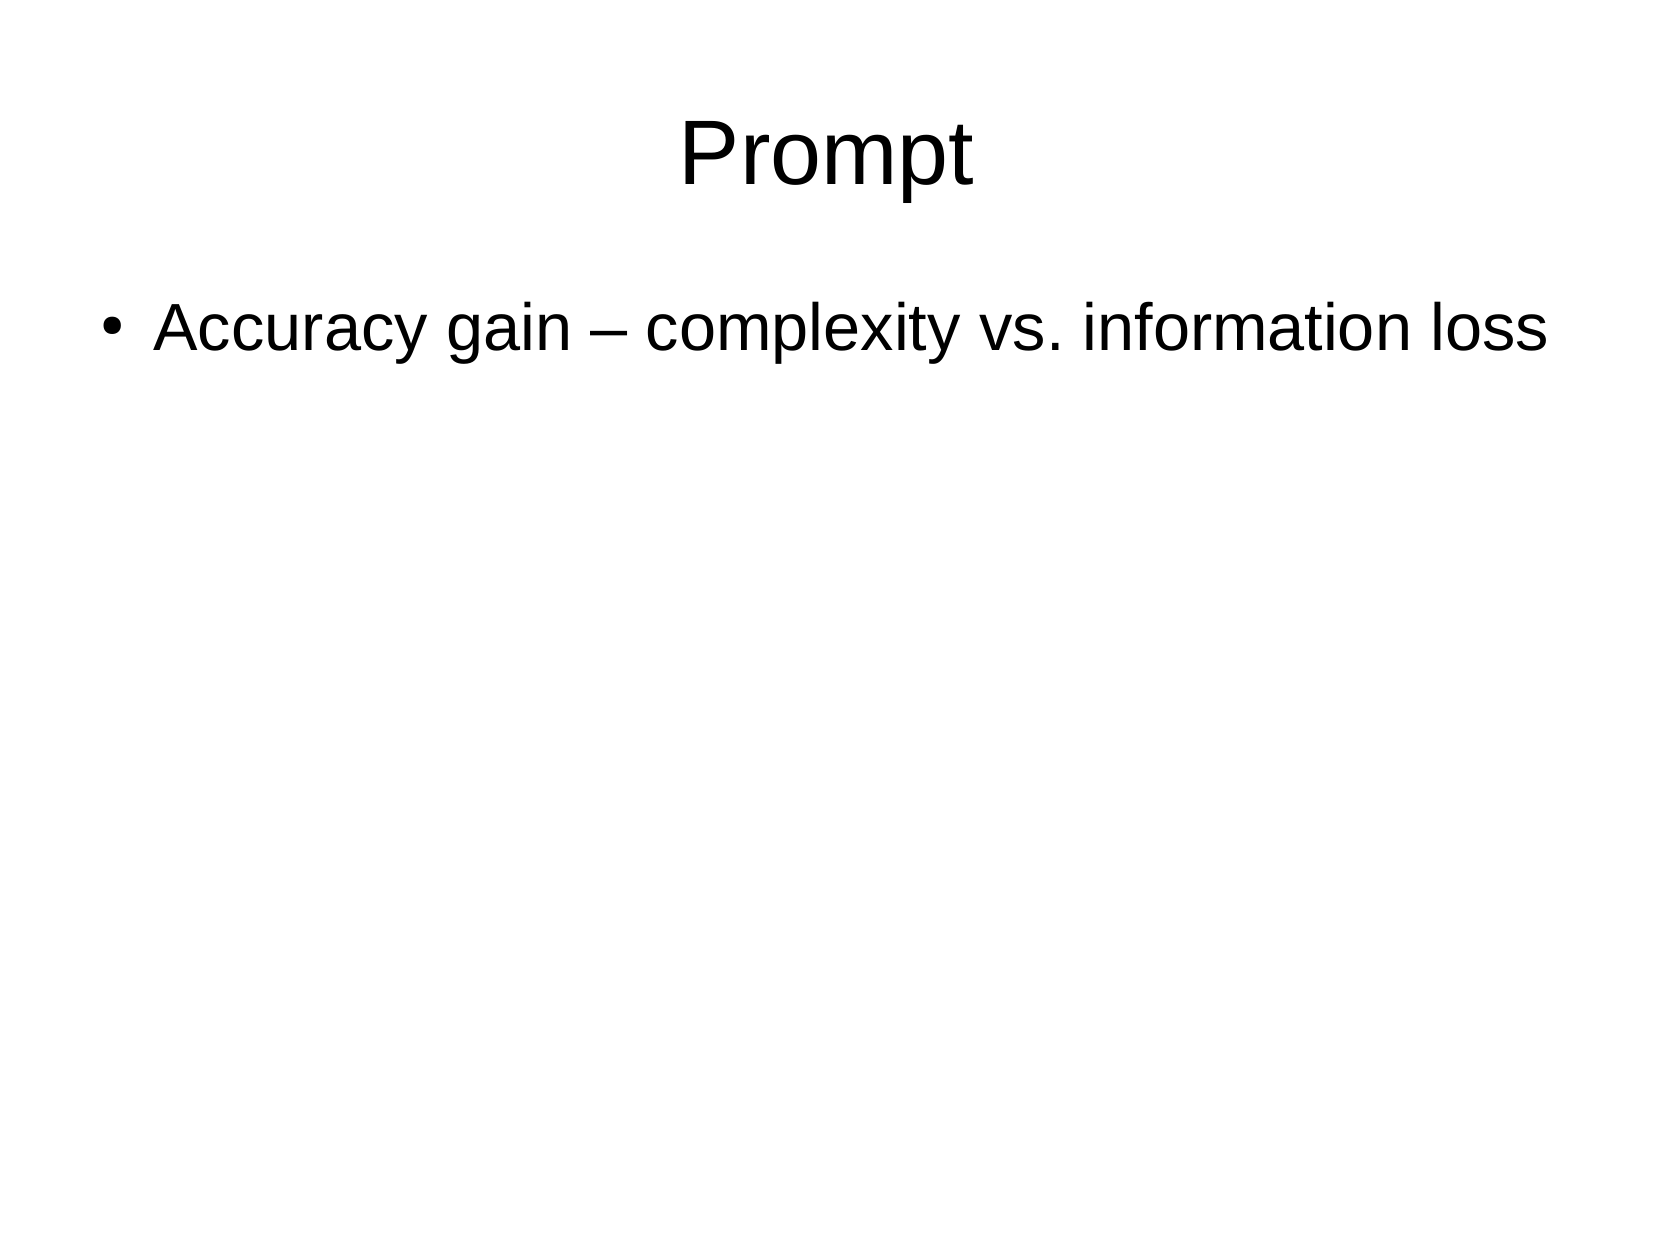

# Prompt
Accuracy gain – complexity vs. information loss